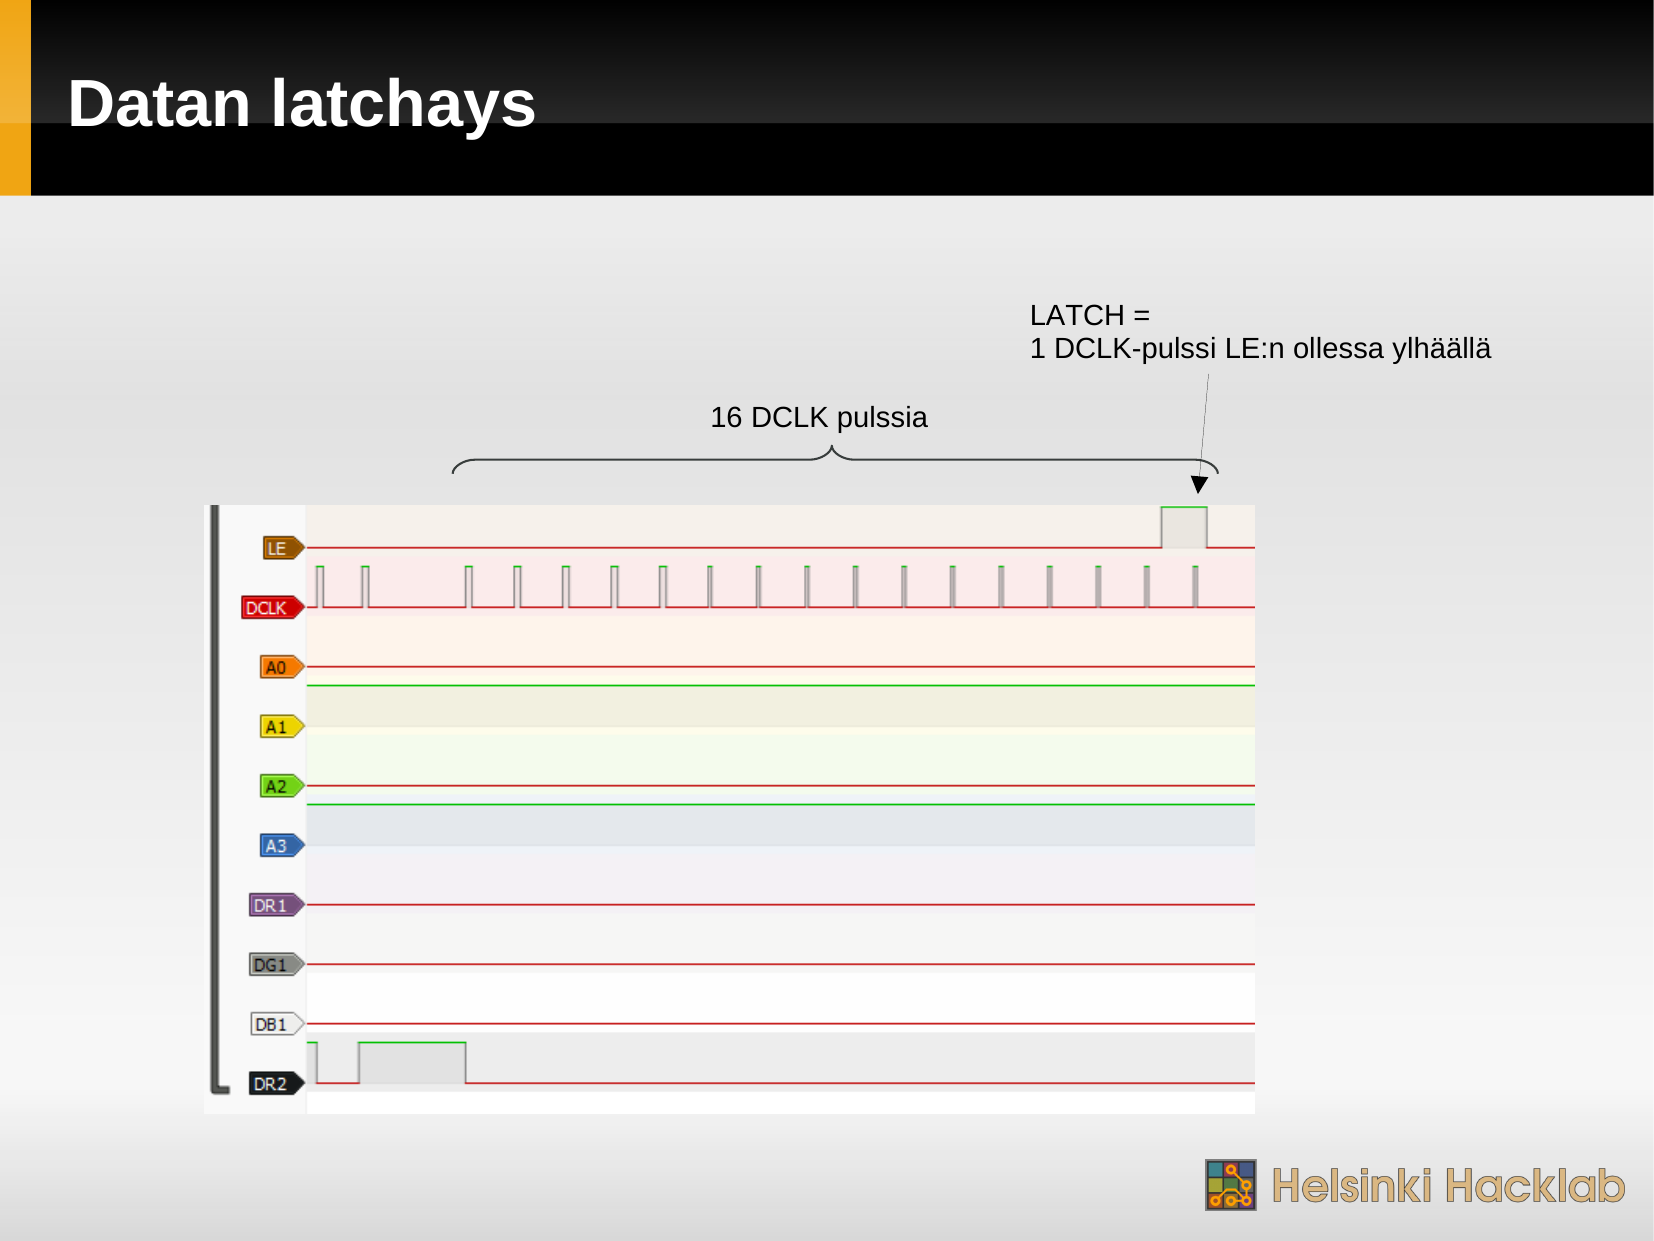

# Datan latchays
LATCH =
1 DCLK-pulssi LE:n ollessa ylhäällä
16 DCLK pulssia